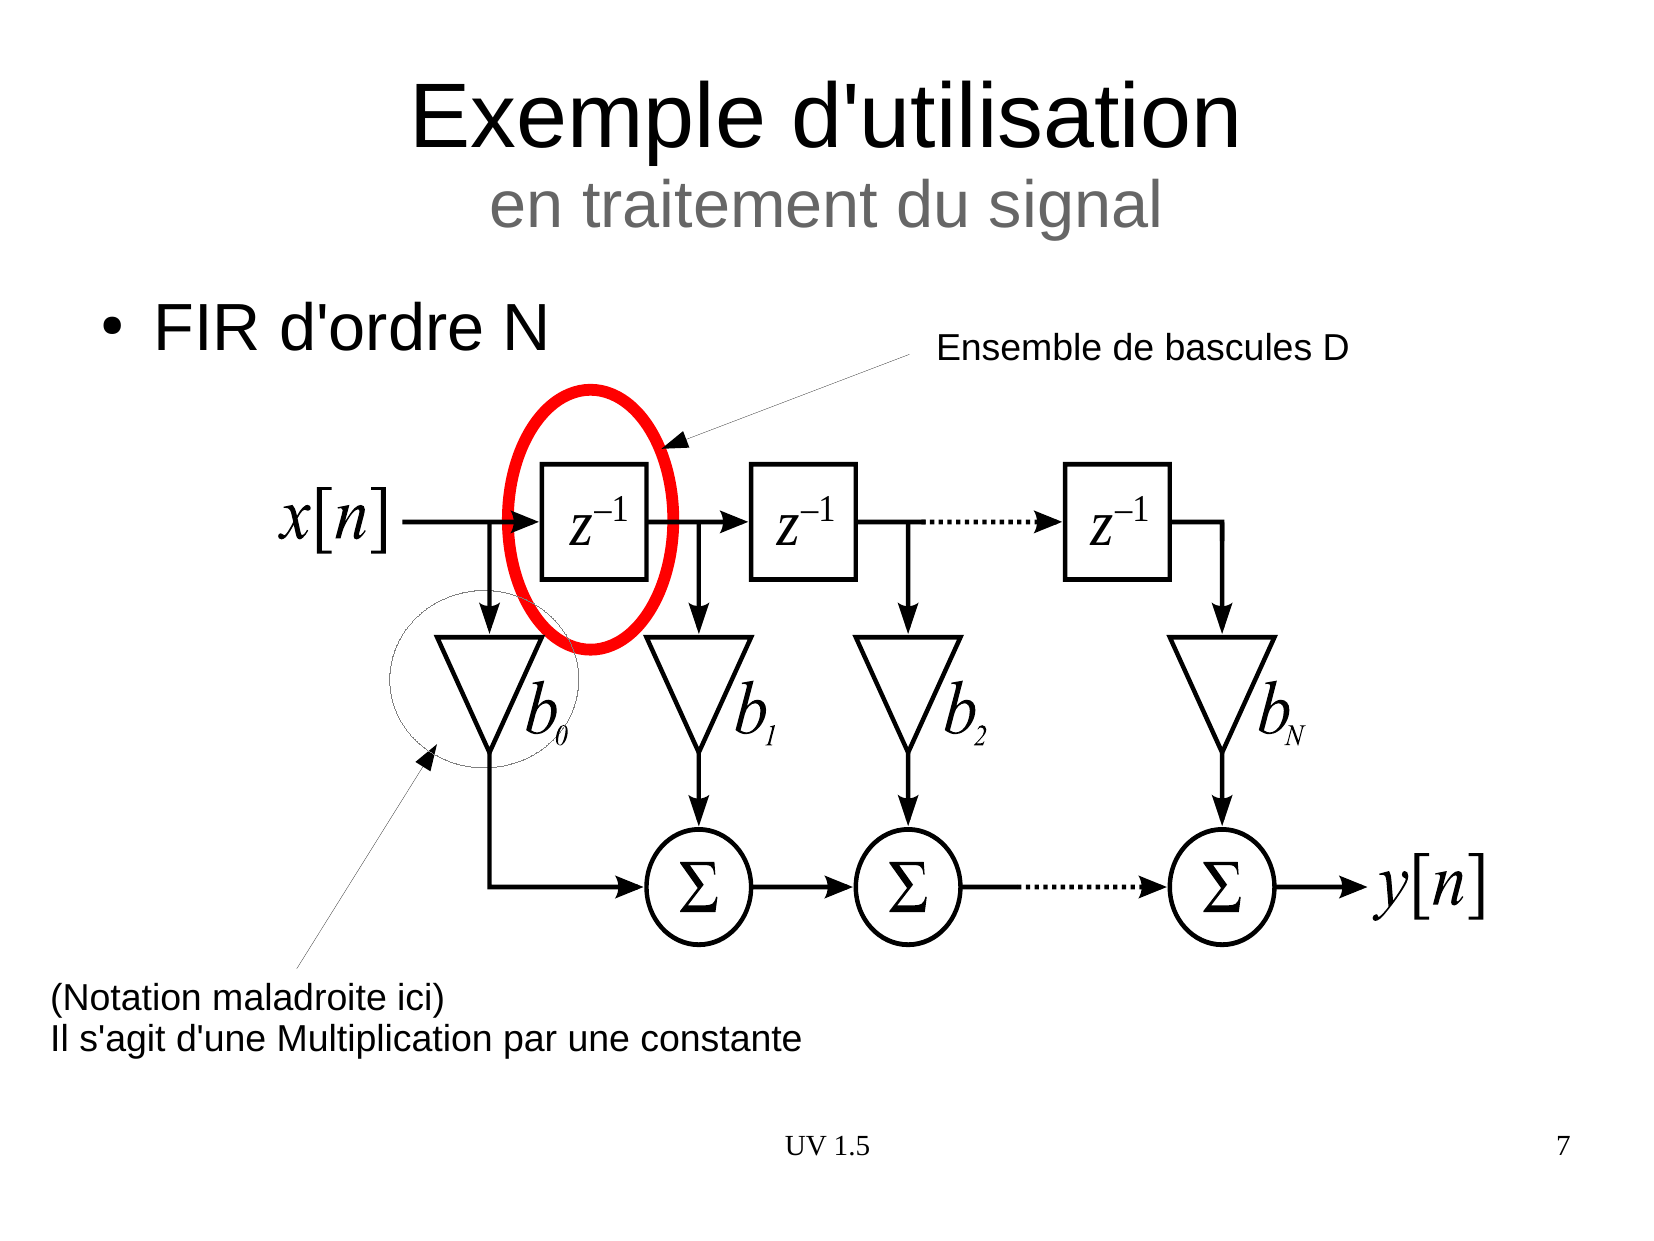

# Exemple d'utilisation en traitement du signal
FIR d'ordre N
Ensemble de bascules D
(Notation maladroite ici)
Il s'agit d'une Multiplication par une constante
UV 1.5
7